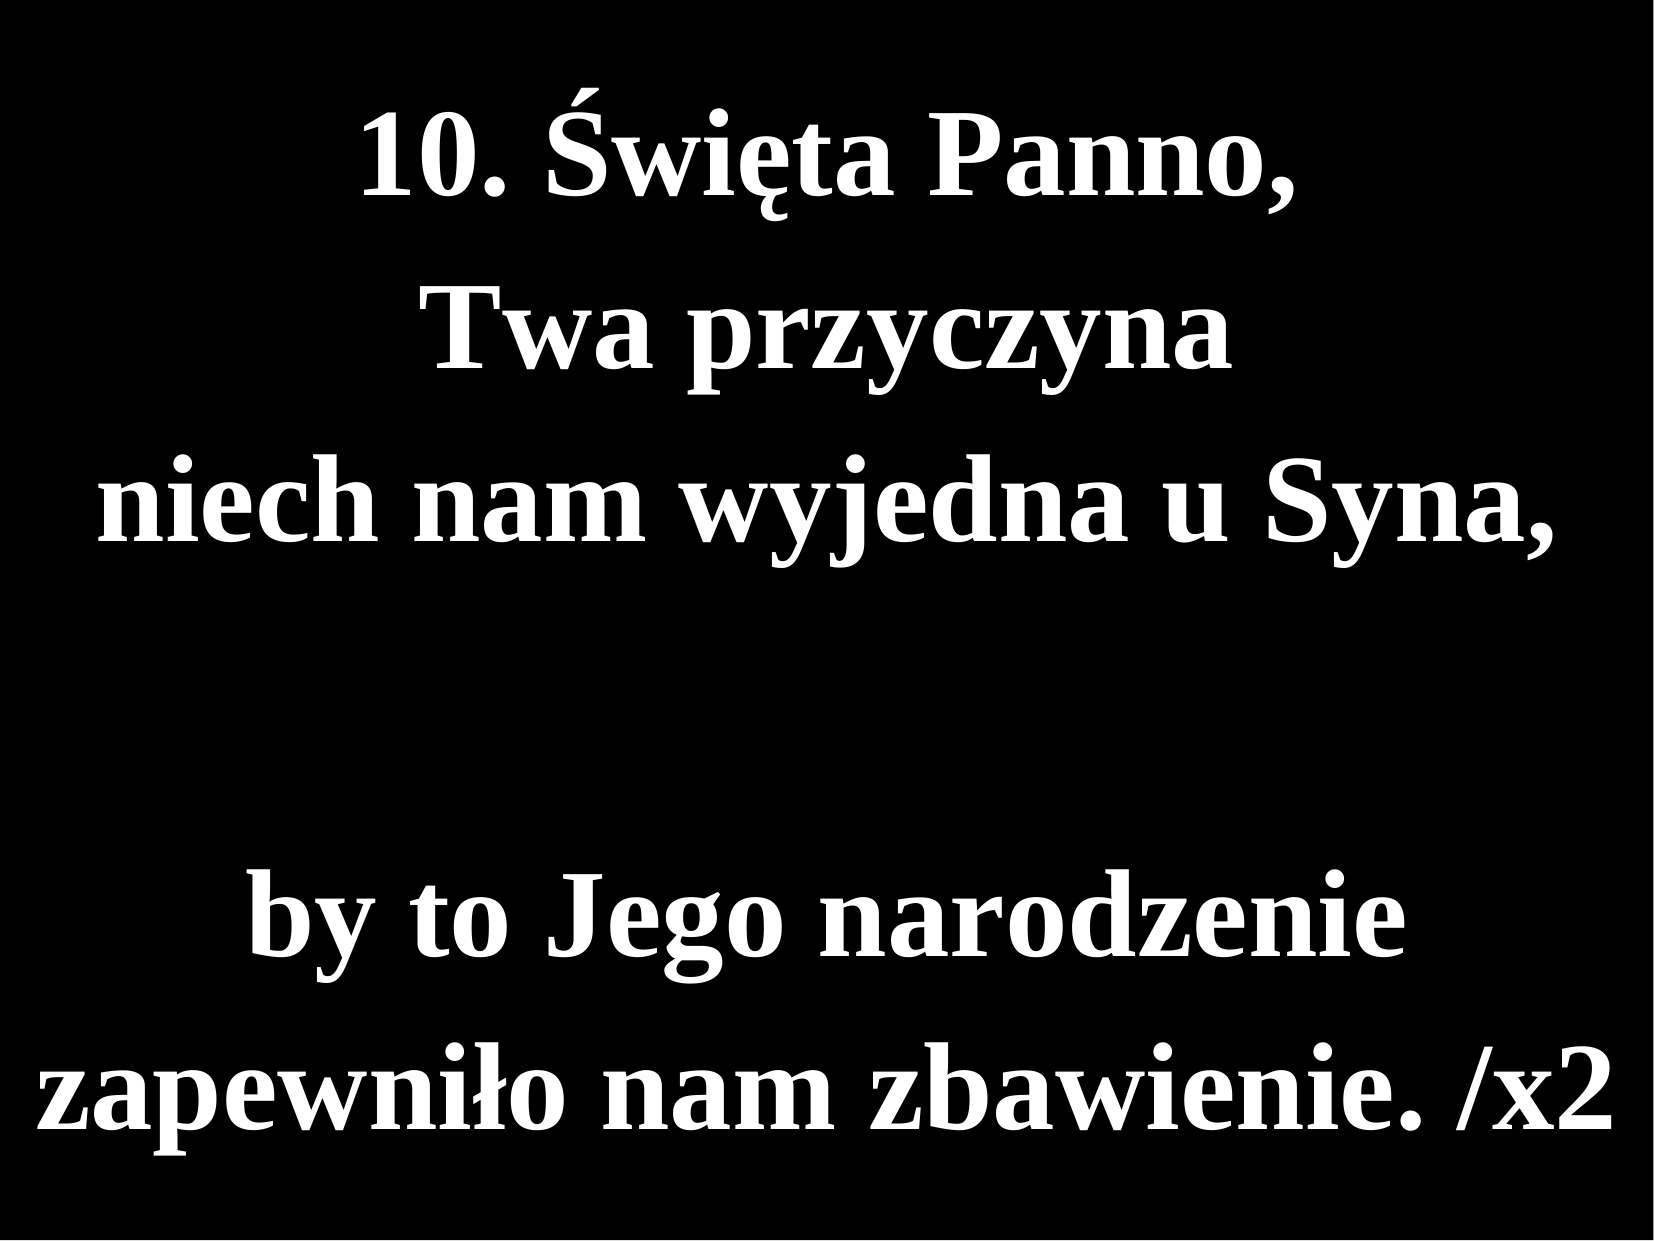

# 10. Święta Panno, ppp Twa przyczyna ppp niech nam wyjedna u Syna, by to Jego narodzenie ppp zapewniło nam zbawienie. /x2